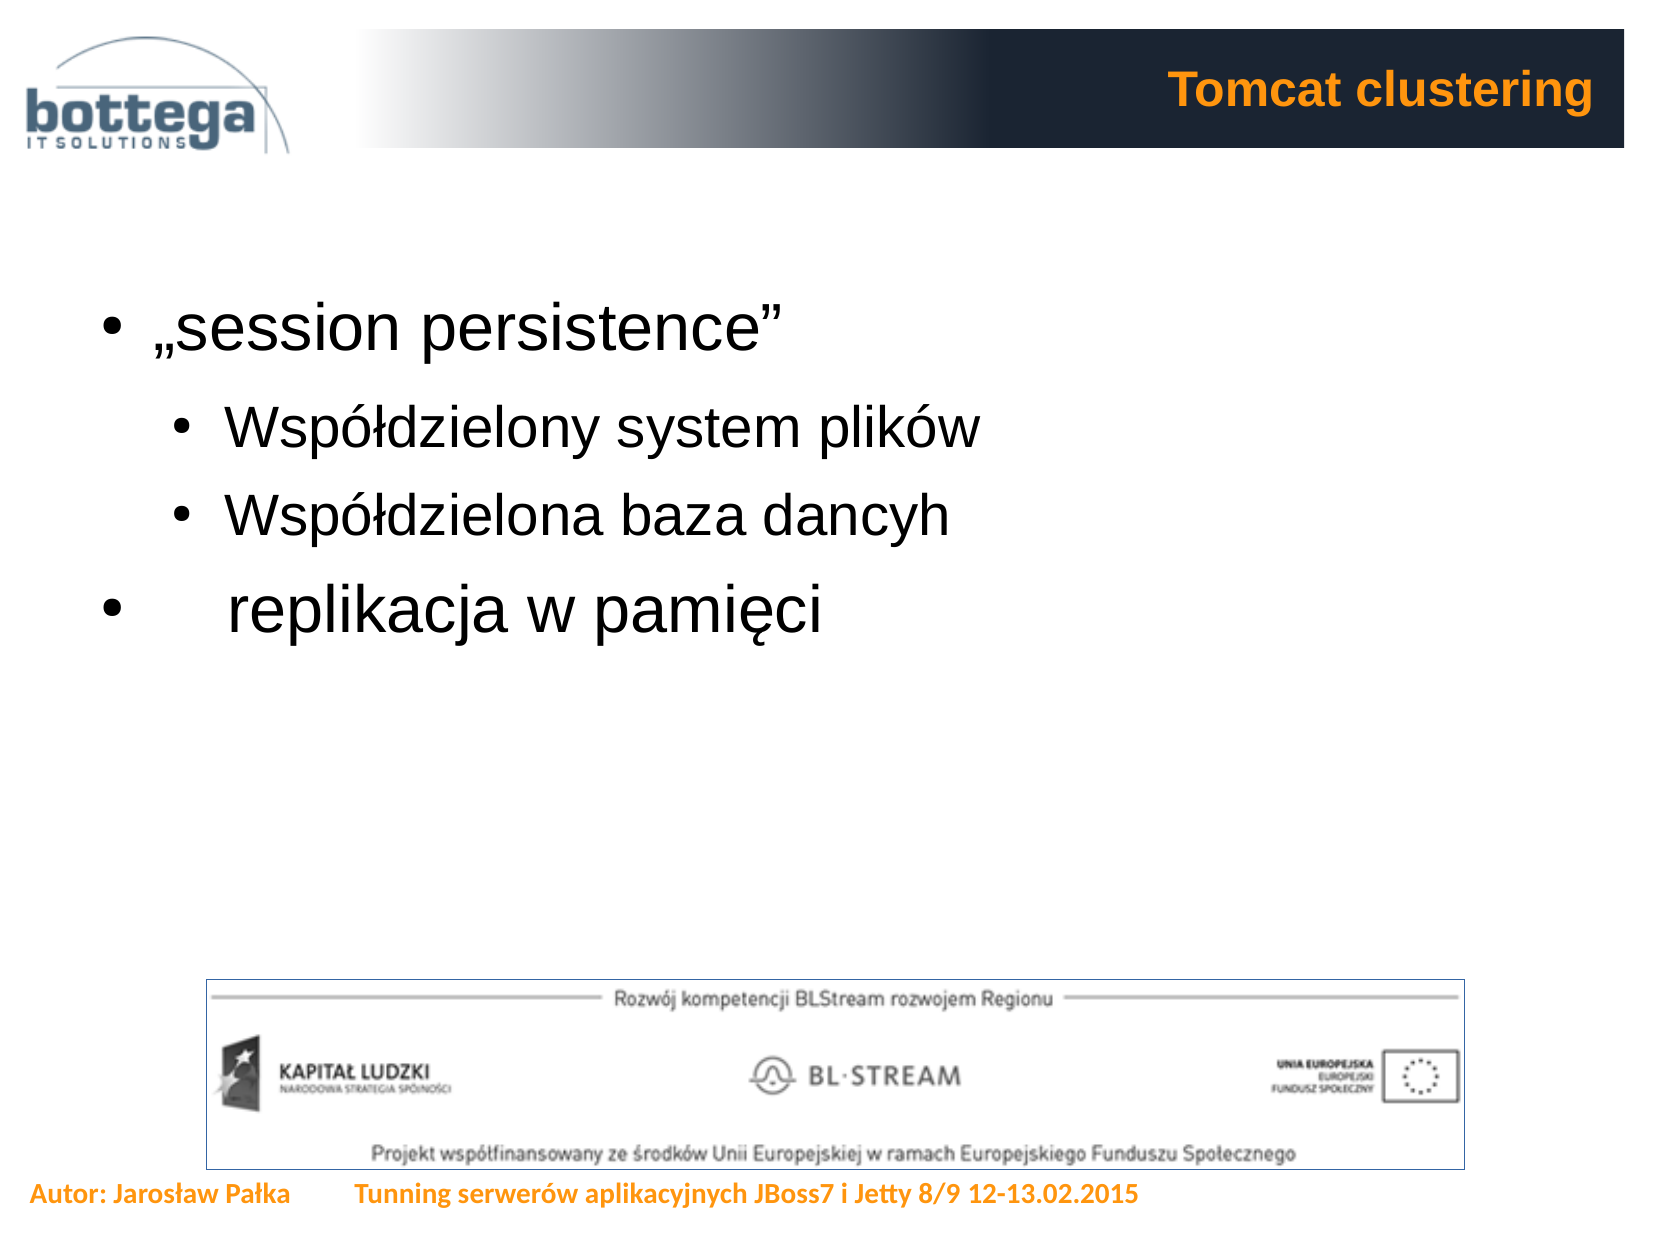

# Tomcat clustering
„session persistence”
Współdzielony system plików
Współdzielona baza dancyh
 replikacja w pamięci